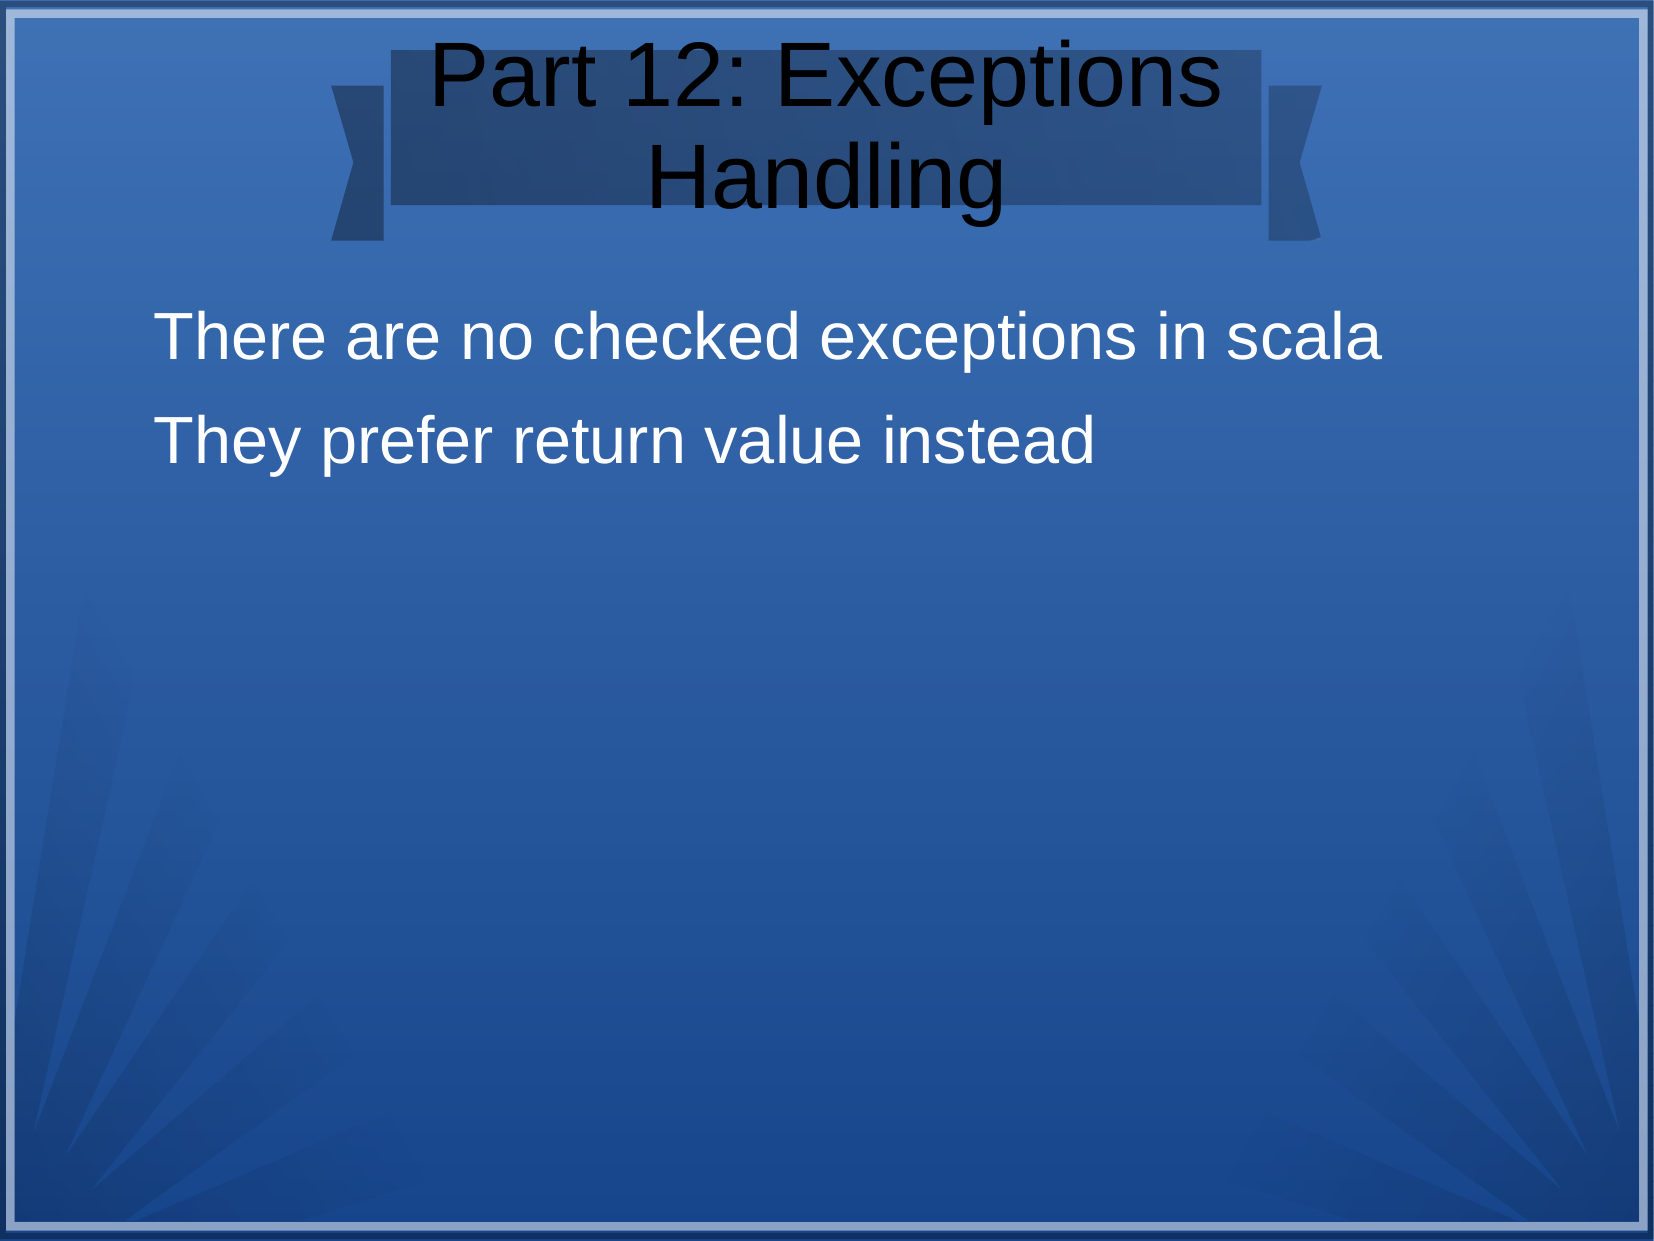

# Part 12: Exceptions Handling
There are no checked exceptions in scala
They prefer return value instead